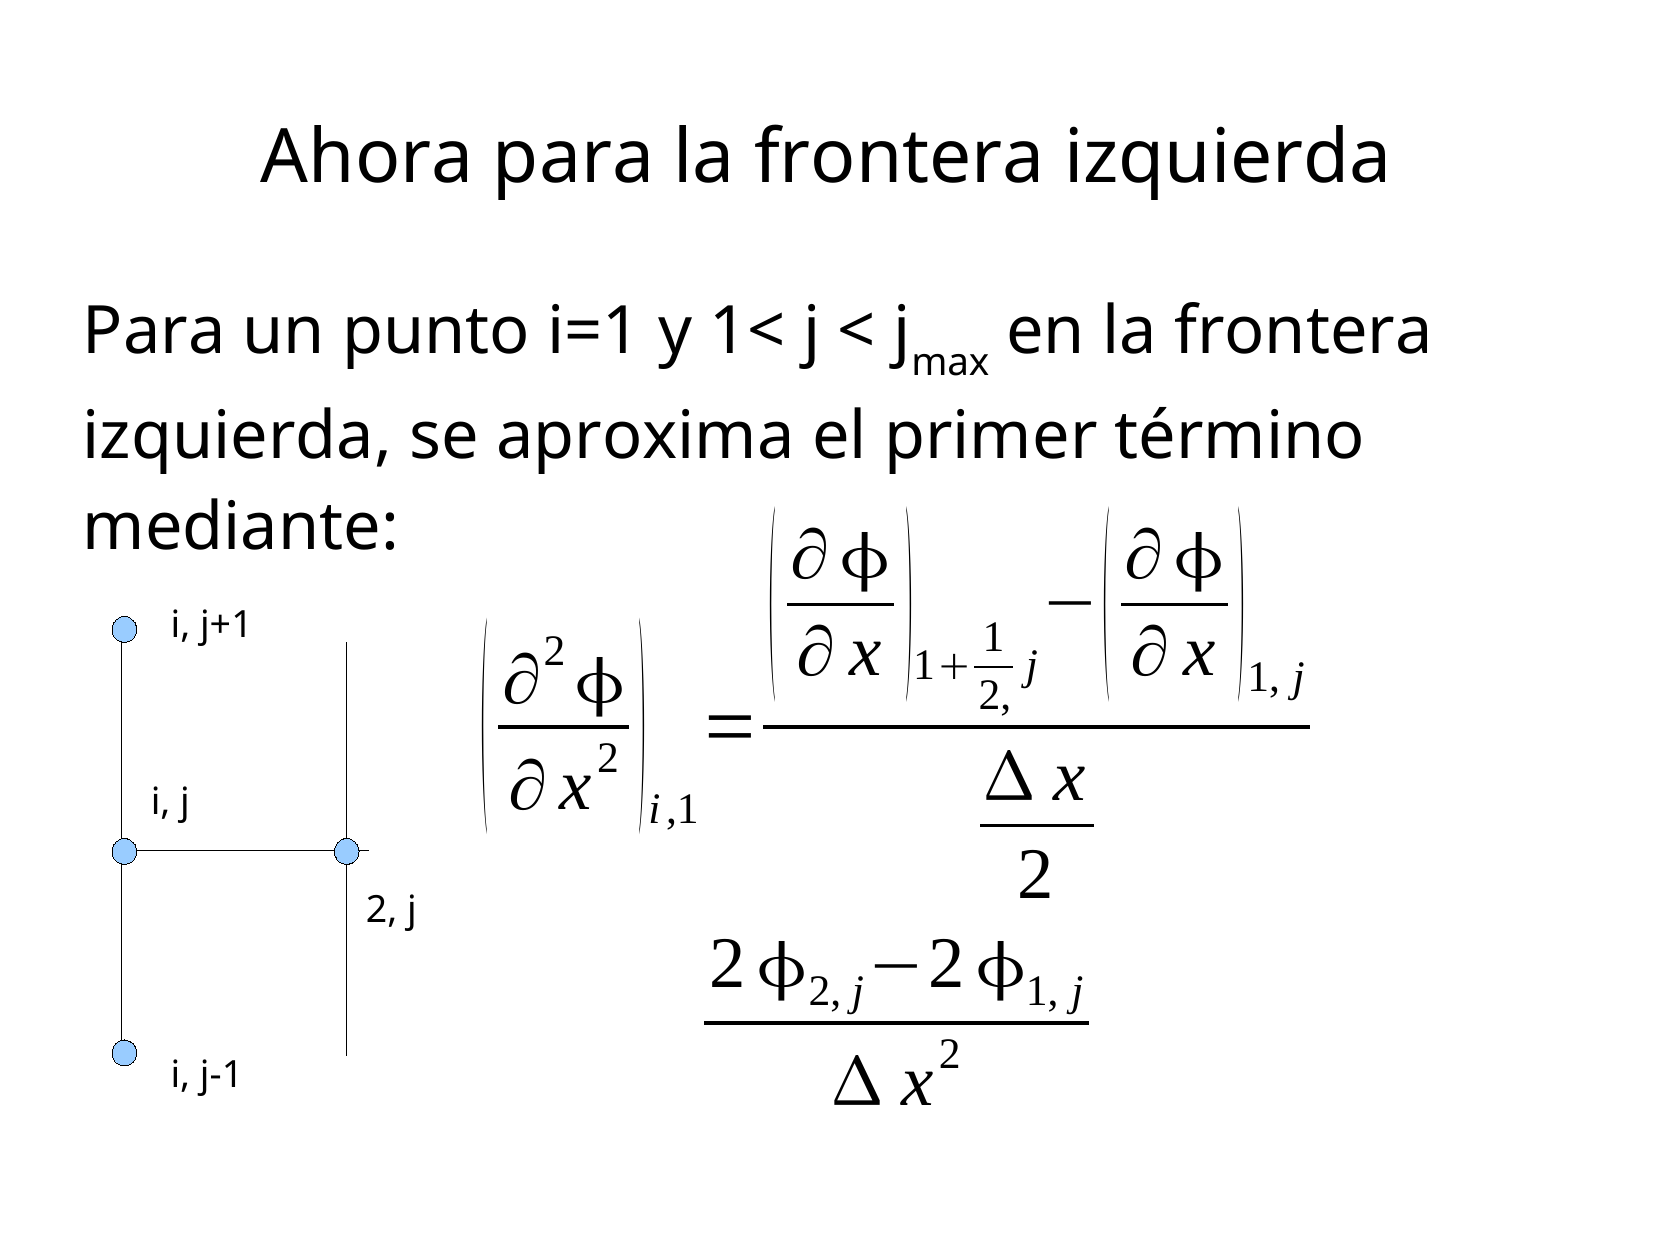

# Ahora para la frontera izquierda
Para un punto i=1 y 1< j < jmax en la frontera izquierda, se aproxima el primer término mediante:
i, j+1
i, j
2, j
i, j-1